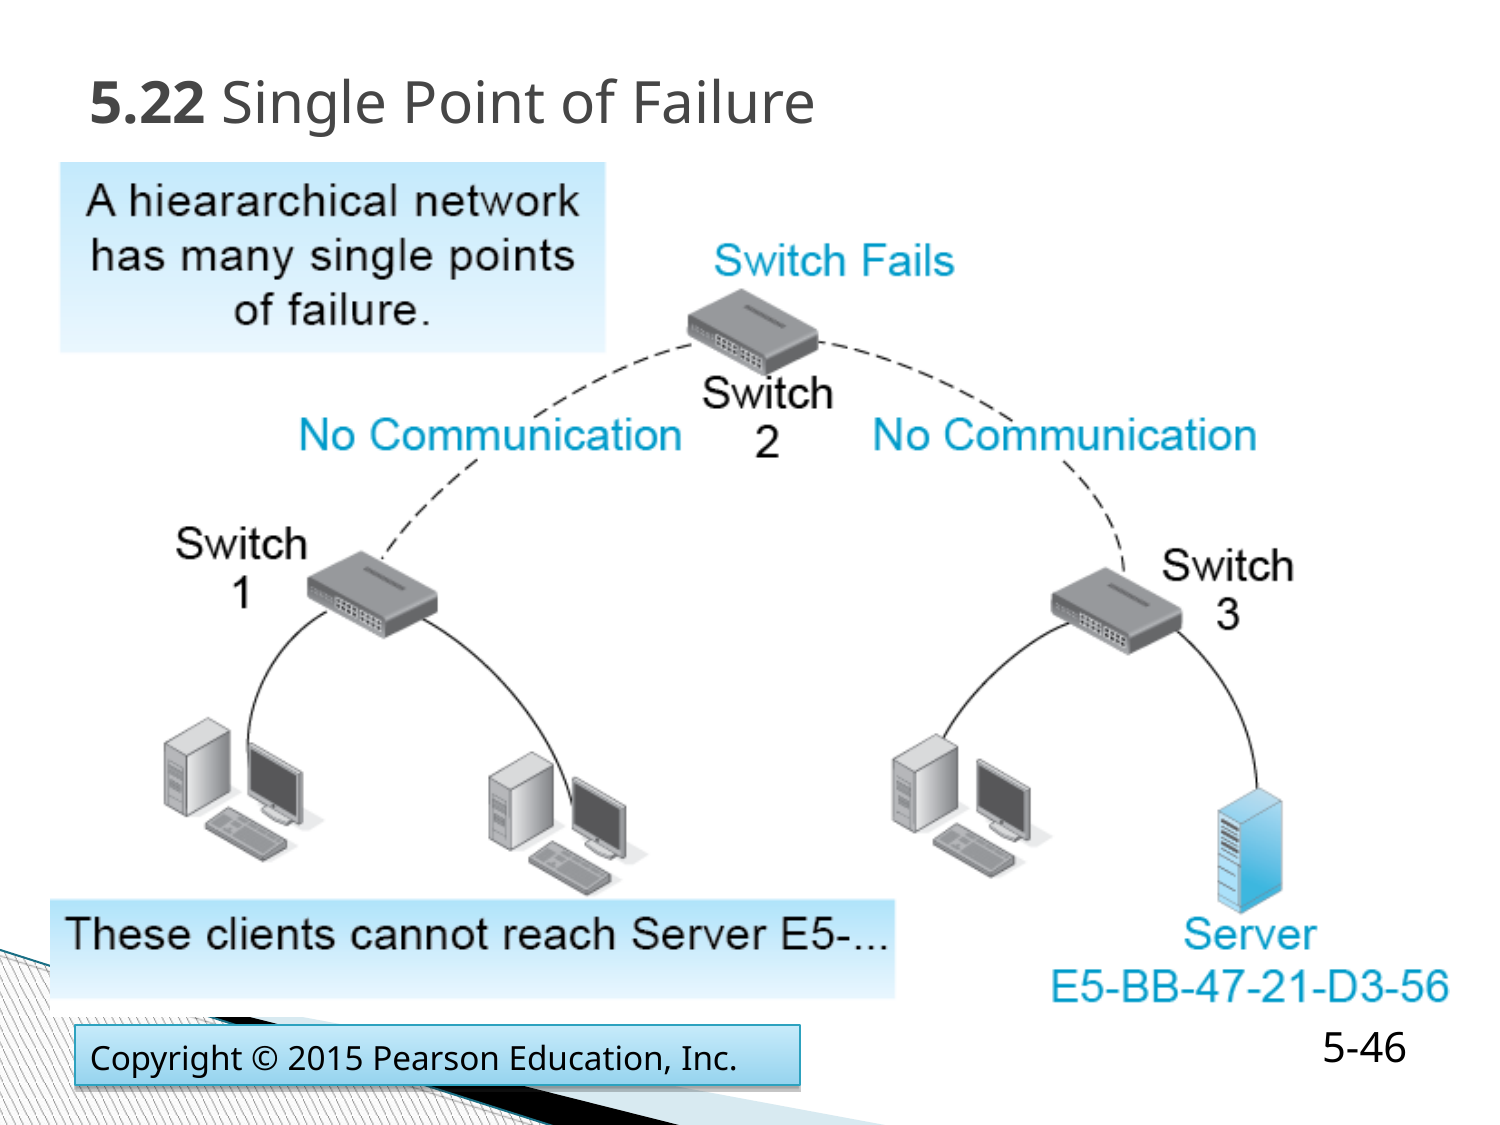

# 5.22 Single Point of Failure
Copyright © 2015 Pearson Education, Inc.